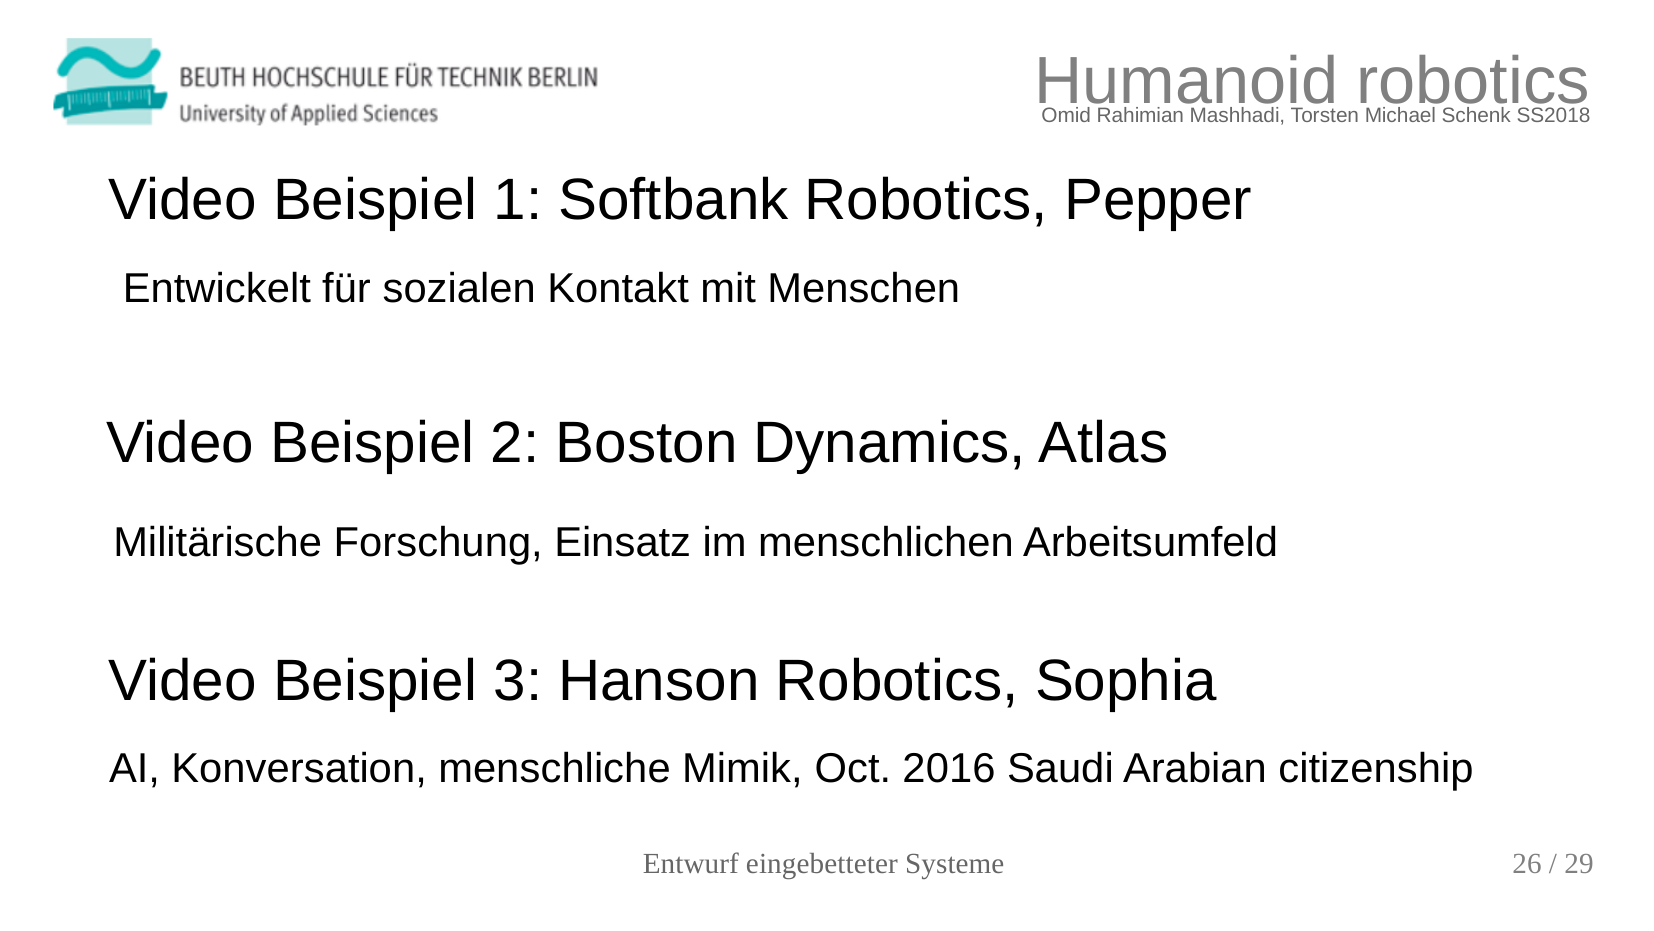

#
Humanoid robotics
Omid Rahimian Mashhadi, Torsten Michael Schenk SS2018
Video Beispiel 1: Softbank Robotics, Pepper
Entwickelt für sozialen Kontakt mit Menschen
Video Beispiel 2: Boston Dynamics, Atlas
Militärische Forschung, Einsatz im menschlichen Arbeitsumfeld
Video Beispiel 3: Hanson Robotics, Sophia
AI, Konversation, menschliche Mimik, Oct. 2016 Saudi Arabian citizenship
 / 29
Entwurf eingebetteter Systeme
26